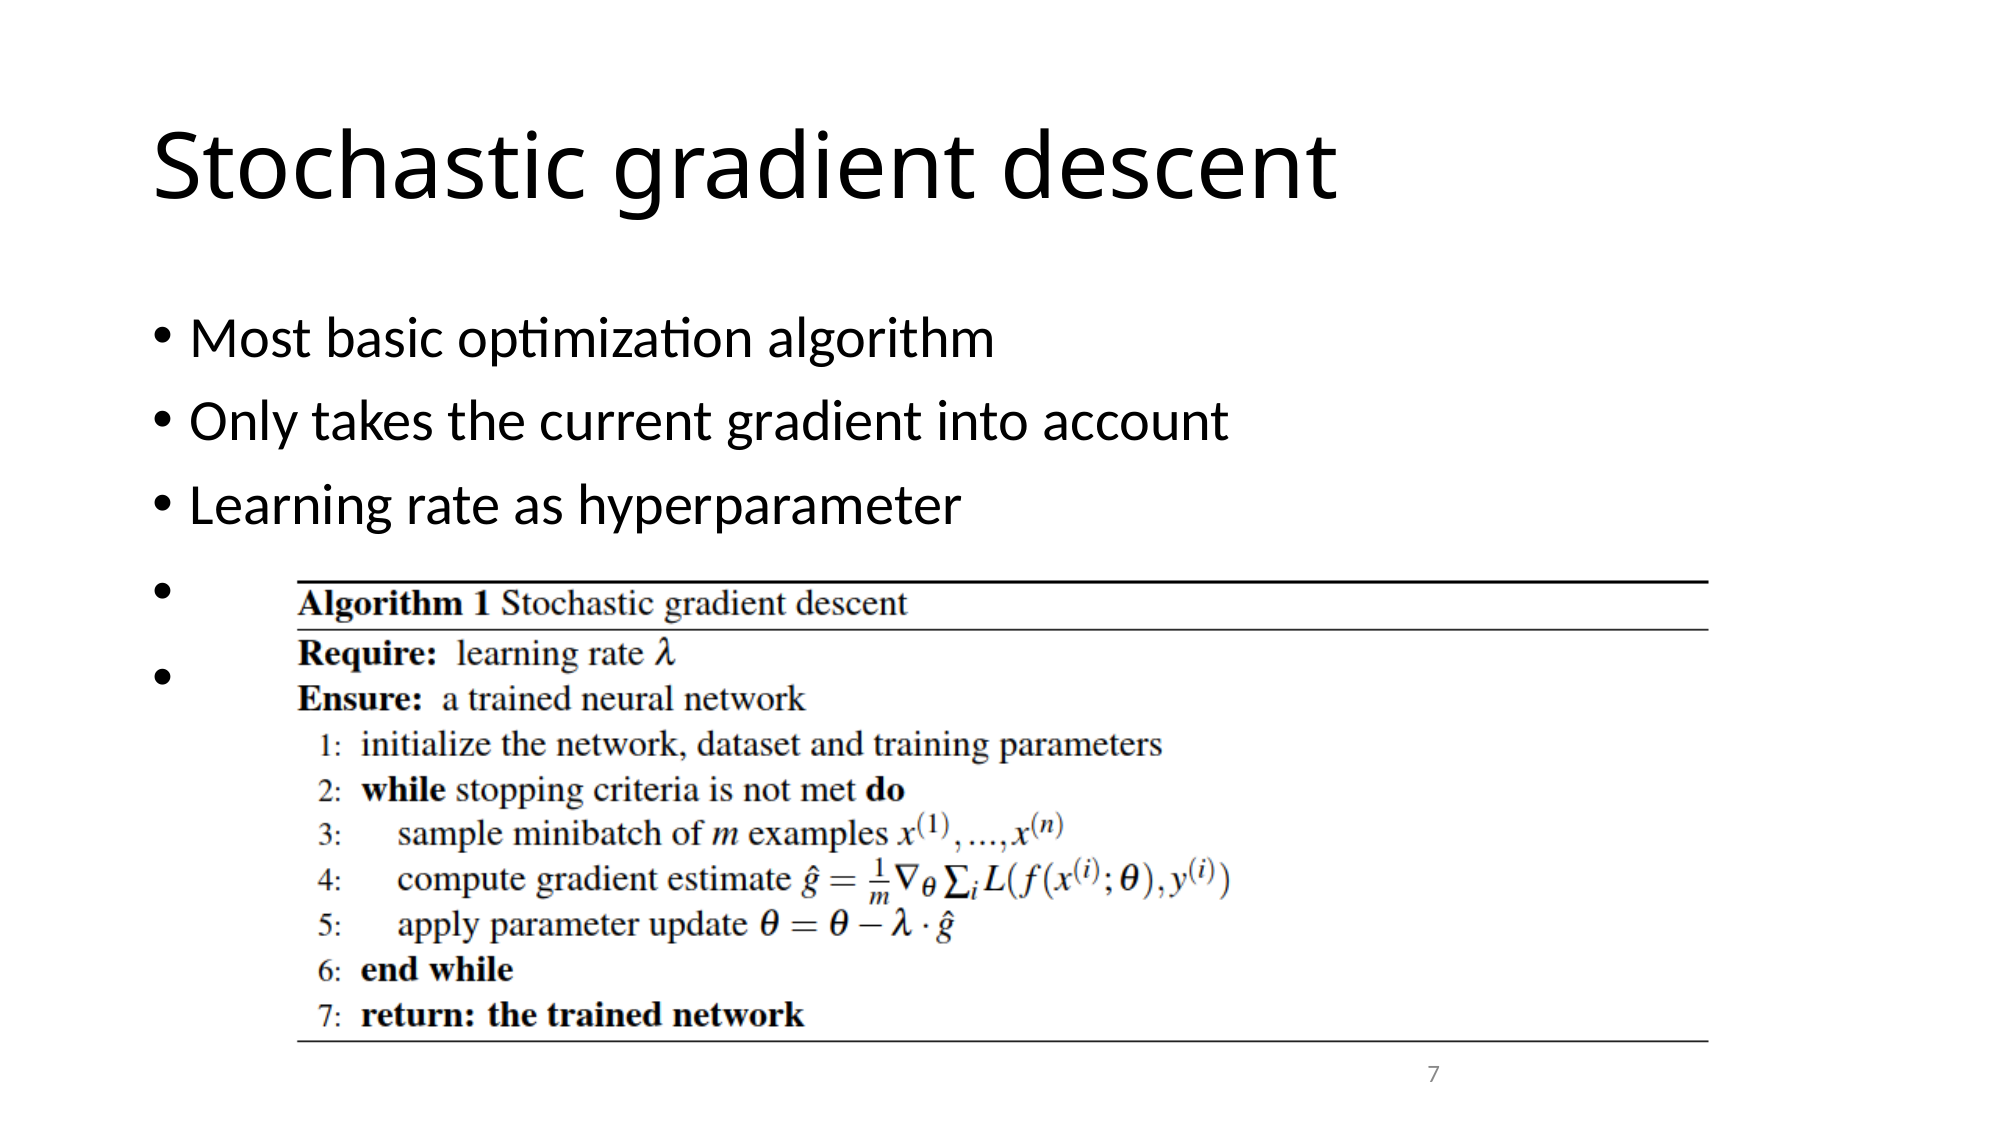

# Stochastic gradient descent
Most basic optimization algorithm
Only takes the current gradient into account
Learning rate as hyperparameter
7